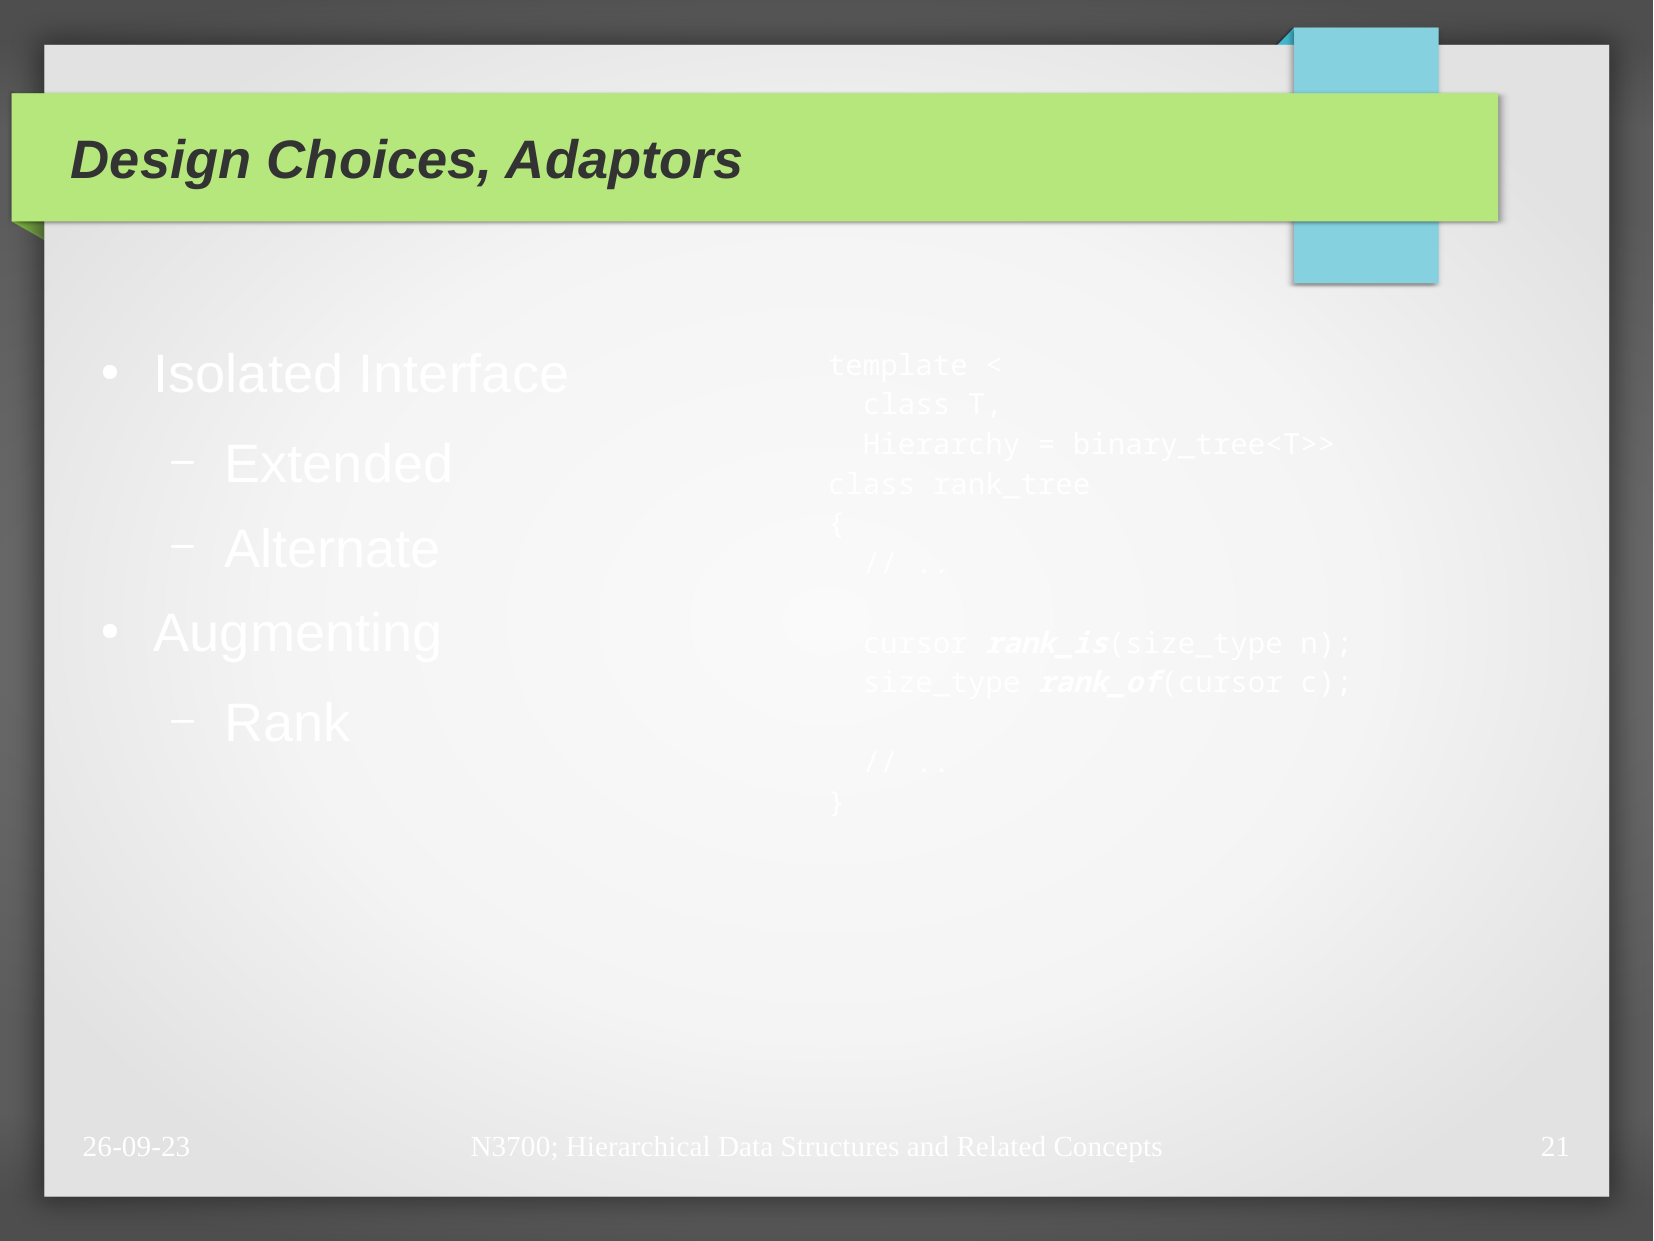

# Design Choices, Adaptors
Isolated Interface
Extended
Alternate
Augmenting
Rank
template <
 class T,
 Hierarchy = binary_tree<T>>
class rank_tree
{
 // ..
 cursor rank_is(size_type n);
 size_type rank_of(cursor c);
 // ..
}
N3700; Hierarchical Data Structures and Related Concepts
21